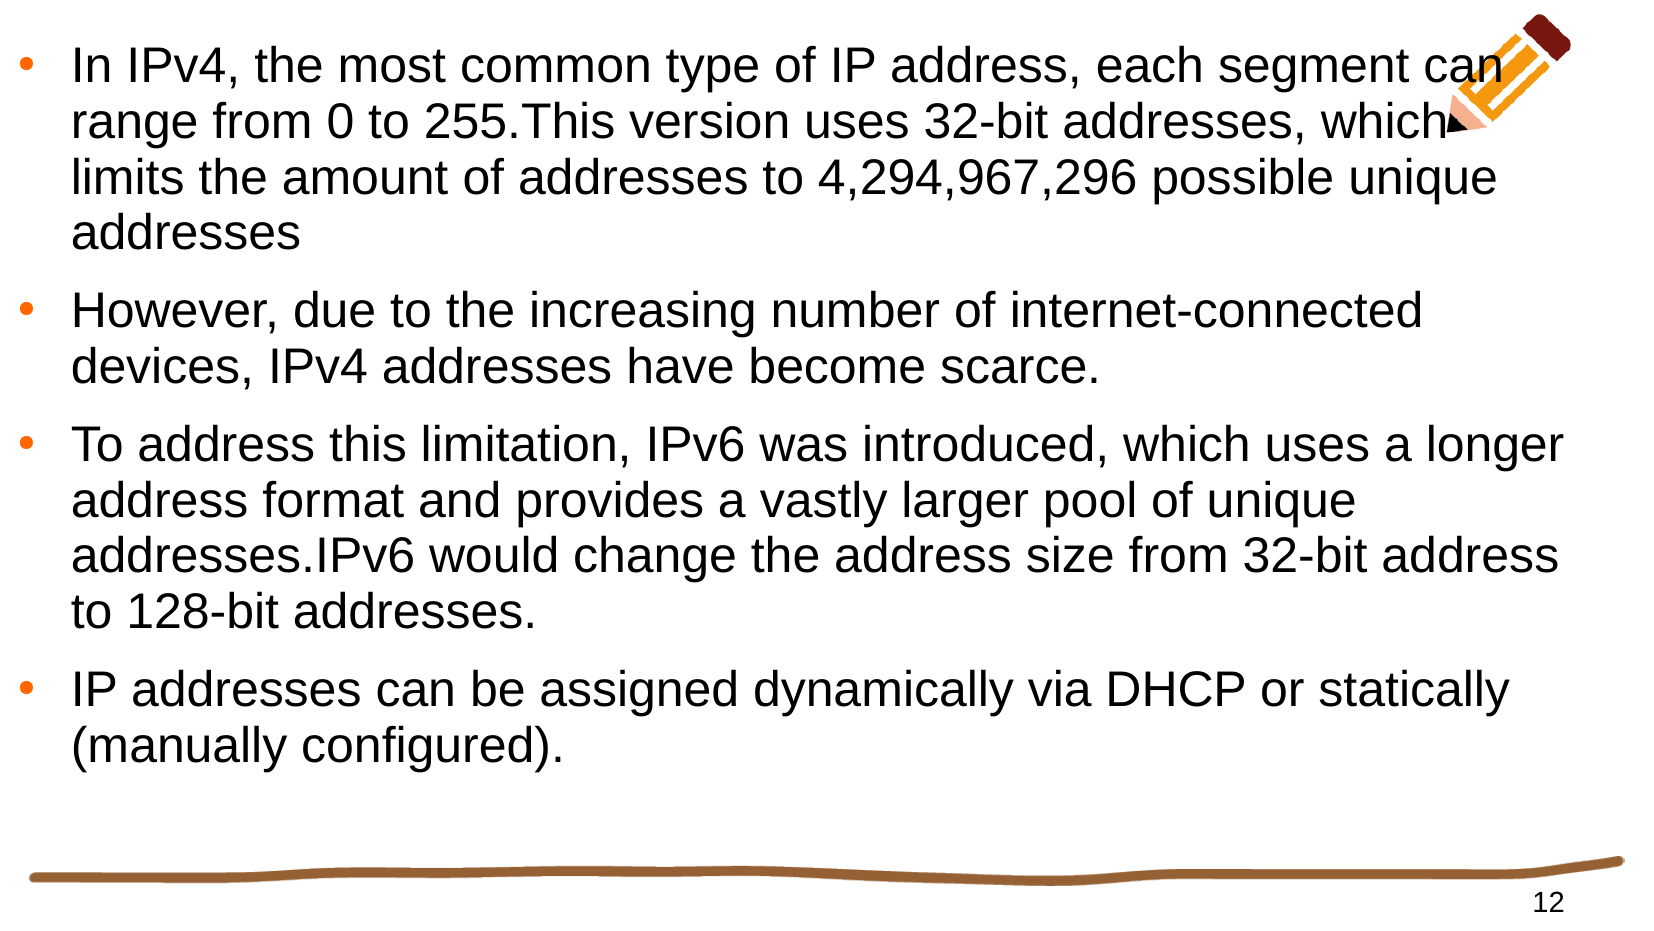

# In IPv4, the most common type of IP address, each segment can range from 0 to 255.This version uses 32-bit addresses, which limits the amount of addresses to 4,294,967,296 possible unique addresses
However, due to the increasing number of internet-connected devices, IPv4 addresses have become scarce.
To address this limitation, IPv6 was introduced, which uses a longer address format and provides a vastly larger pool of unique addresses.IPv6 would change the address size from 32-bit address to 128-bit addresses.
IP addresses can be assigned dynamically via DHCP or statically (manually configured).
12